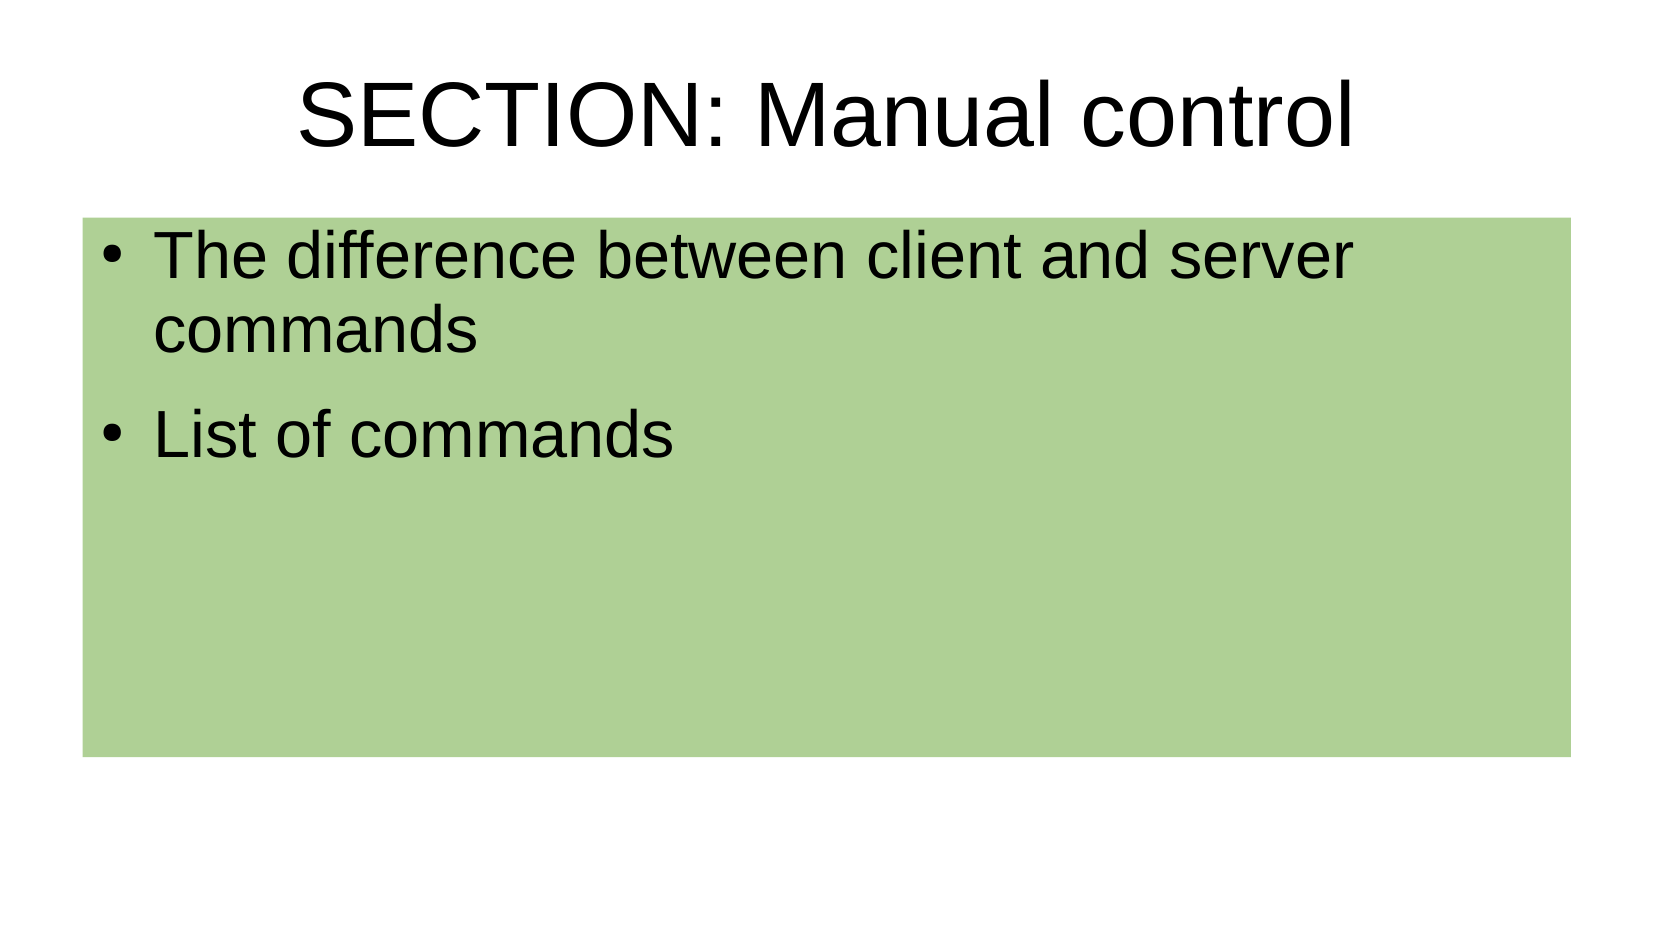

# SECTION: Manual control
The difference between client and server commands
List of commands